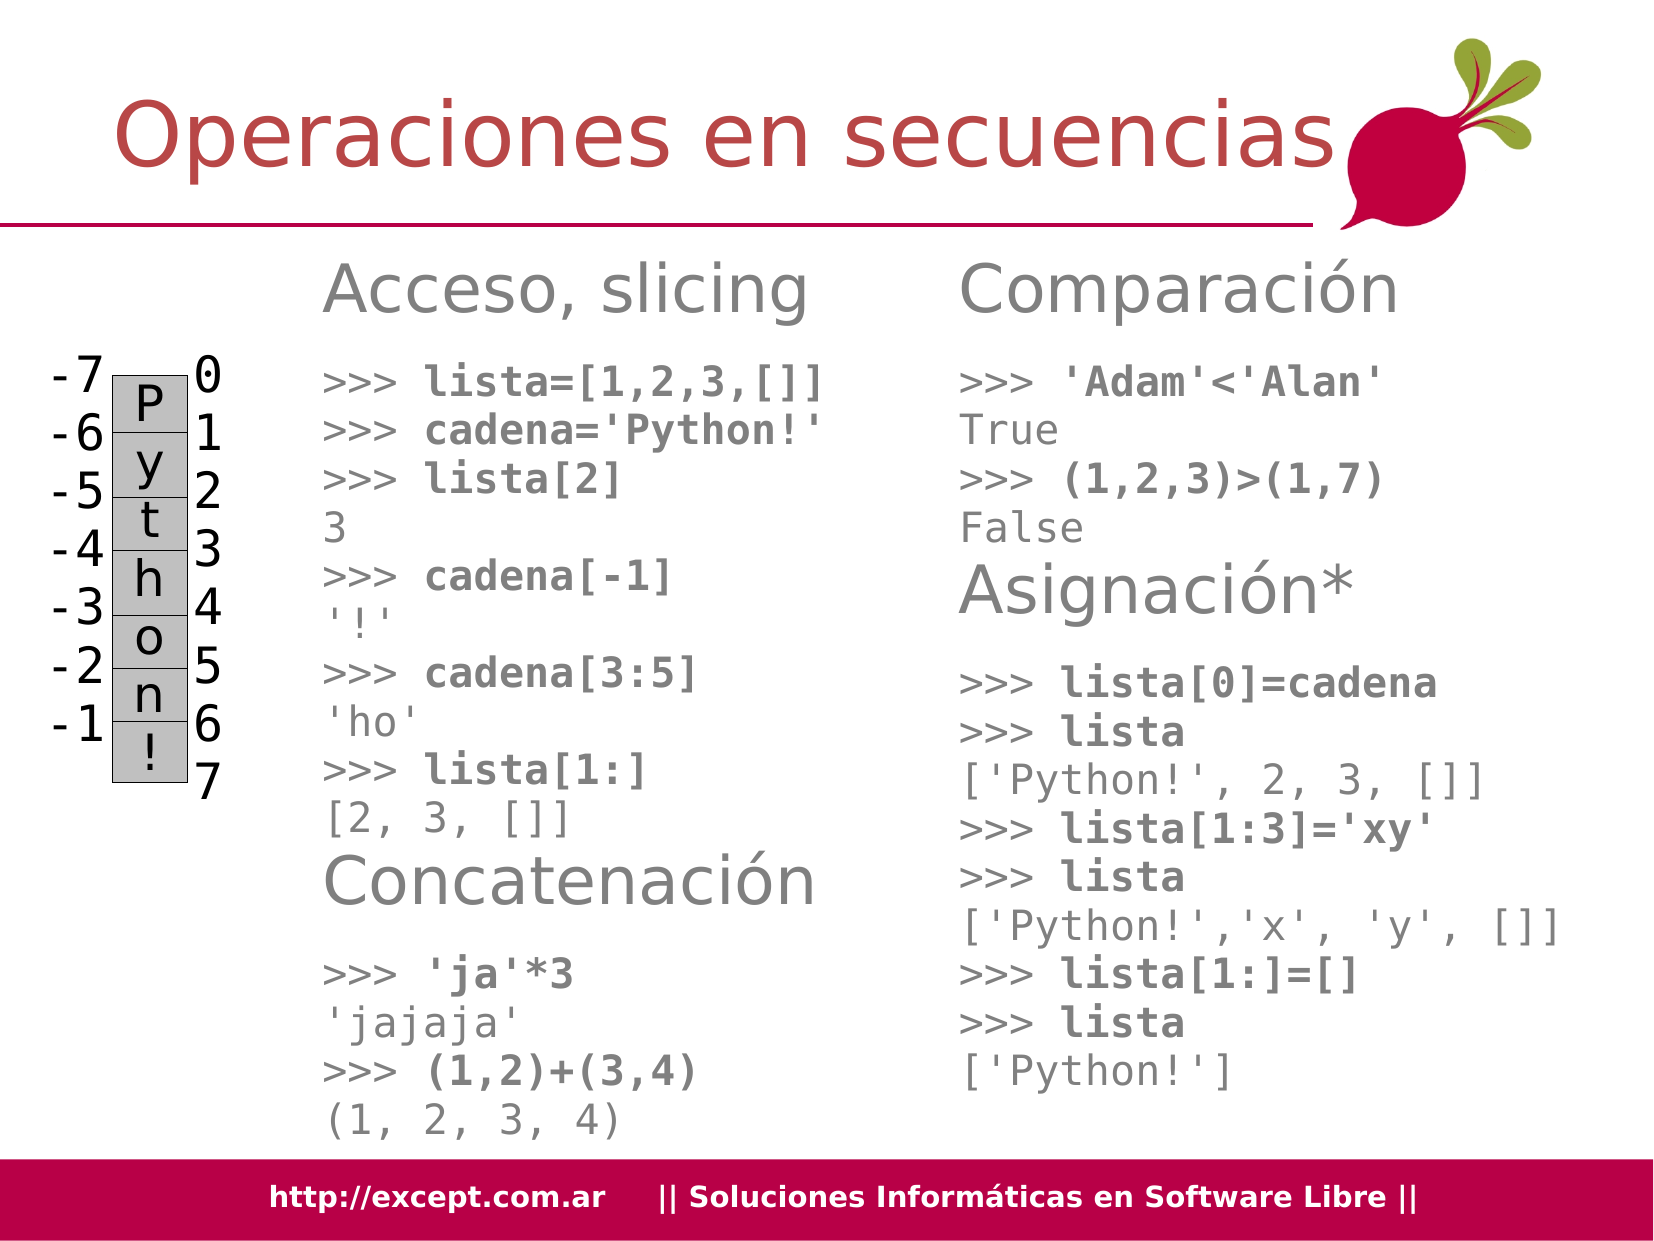

# Operaciones en secuencias
Acceso, slicing
>>> lista=[1,2,3,[]]
>>> cadena='Python!'
>>> lista[2]
3
>>> cadena[-1]
'!'
>>> cadena[3:5]
'ho'
>>> lista[1:]
[2, 3, []]
Concatenación
>>> 'ja'*3
'jajaja'
>>> (1,2)+(3,4)
(1, 2, 3, 4)
Comparación
>>> 'Adam'<'Alan'
True
>>> (1,2,3)>(1,7)
False
Asignación*
>>> lista[0]=cadena
>>> lista
['Python!', 2, 3, []]
>>> lista[1:3]='xy'
>>> lista
['Python!','x', 'y', []]
>>> lista[1:]=[]
>>> lista
['Python!']
0
1
2
3
4
5
6
7
-7
-6
-5
-4
-3
-2
-1
P
y
t
h
o
n
!